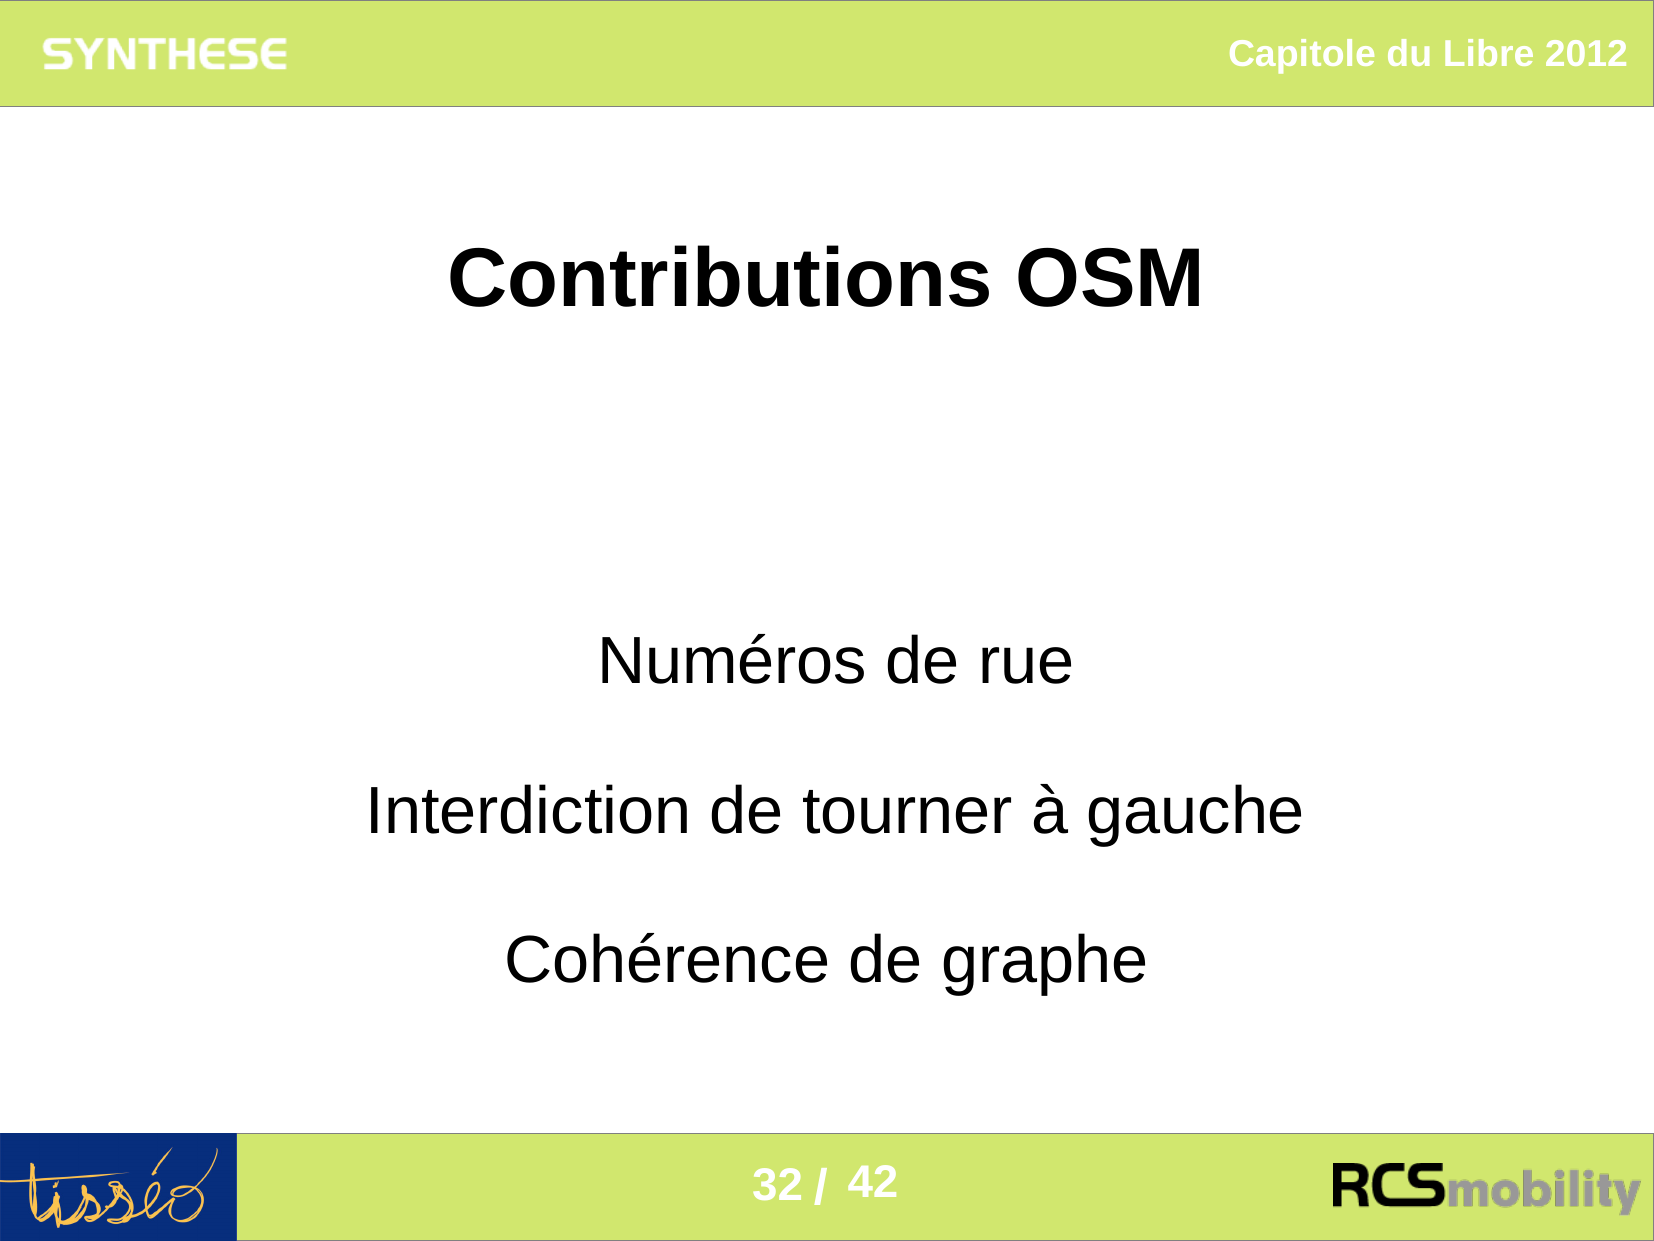

Capitole du Libre 2012
# Contributions OSM
 Numéros de rue
 Interdiction de tourner à gauche
Cohérence de graphe
32
/
42